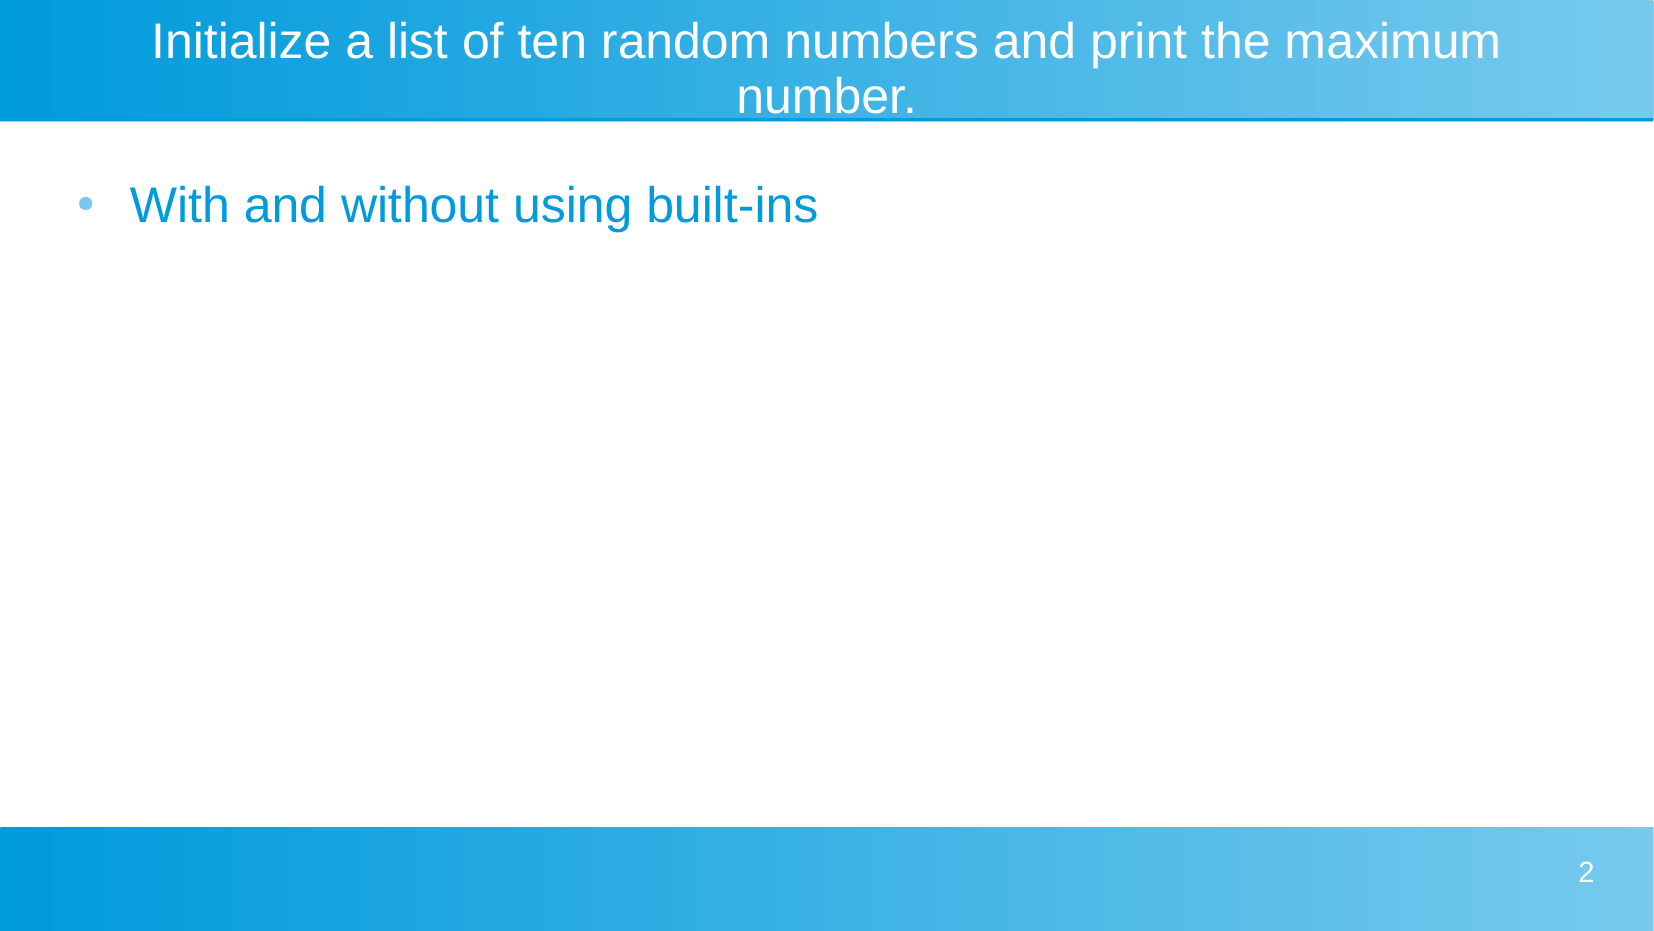

# Initialize a list of ten random numbers and print the maximum number.
With and without using built-ins
2